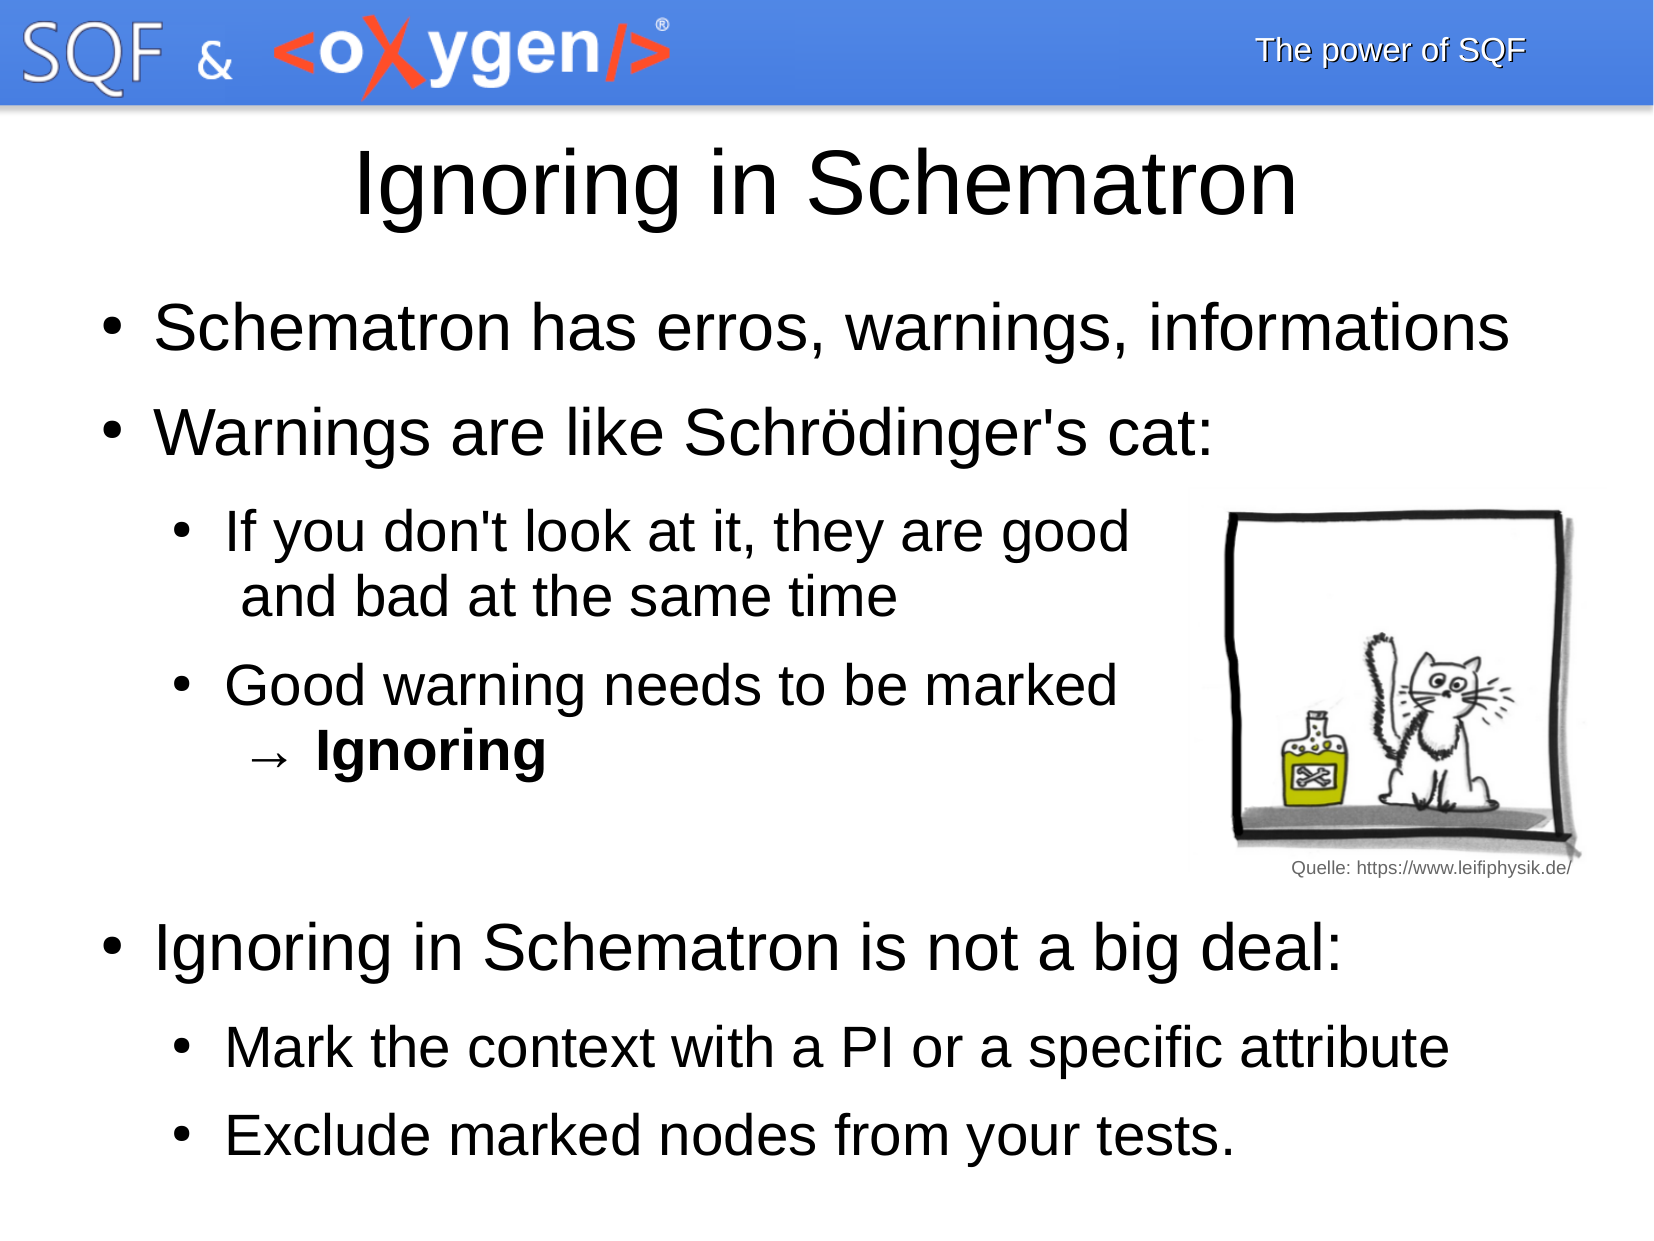

# Ignoring in Schematron
Schematron has erros, warnings, informations
Warnings are like Schrödinger's cat:
If you don't look at it, they are good
 and bad at the same time
Good warning needs to be marked
 → Ignoring
Ignoring in Schematron is not a big deal:
Mark the context with a PI or a specific attribute
Exclude marked nodes from your tests.
Quelle: https://www.leifiphysik.de/